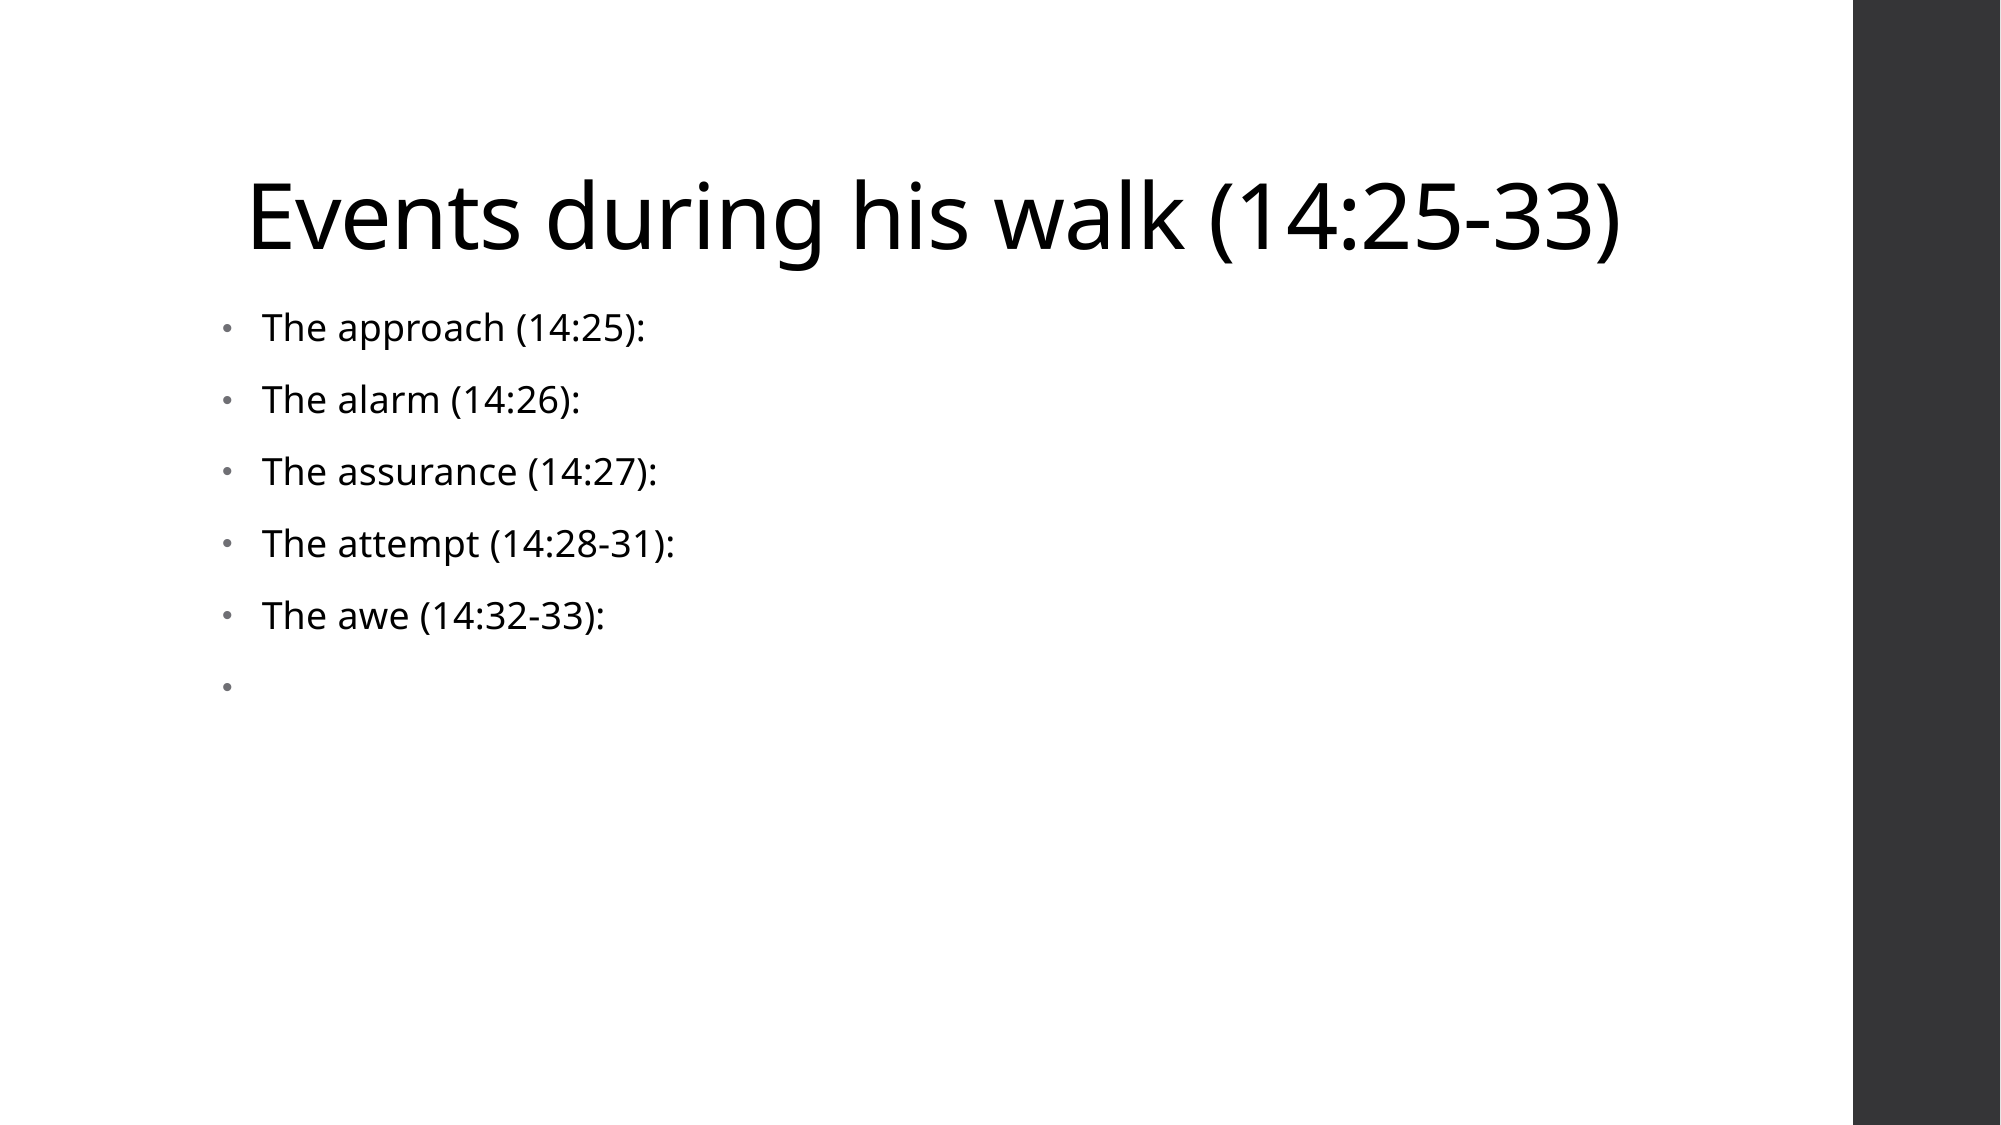

# Events during his walk (14:25-33)
 The approach (14:25):
 The alarm (14:26):
 The assurance (14:27):
 The attempt (14:28-31):
 The awe (14:32-33):